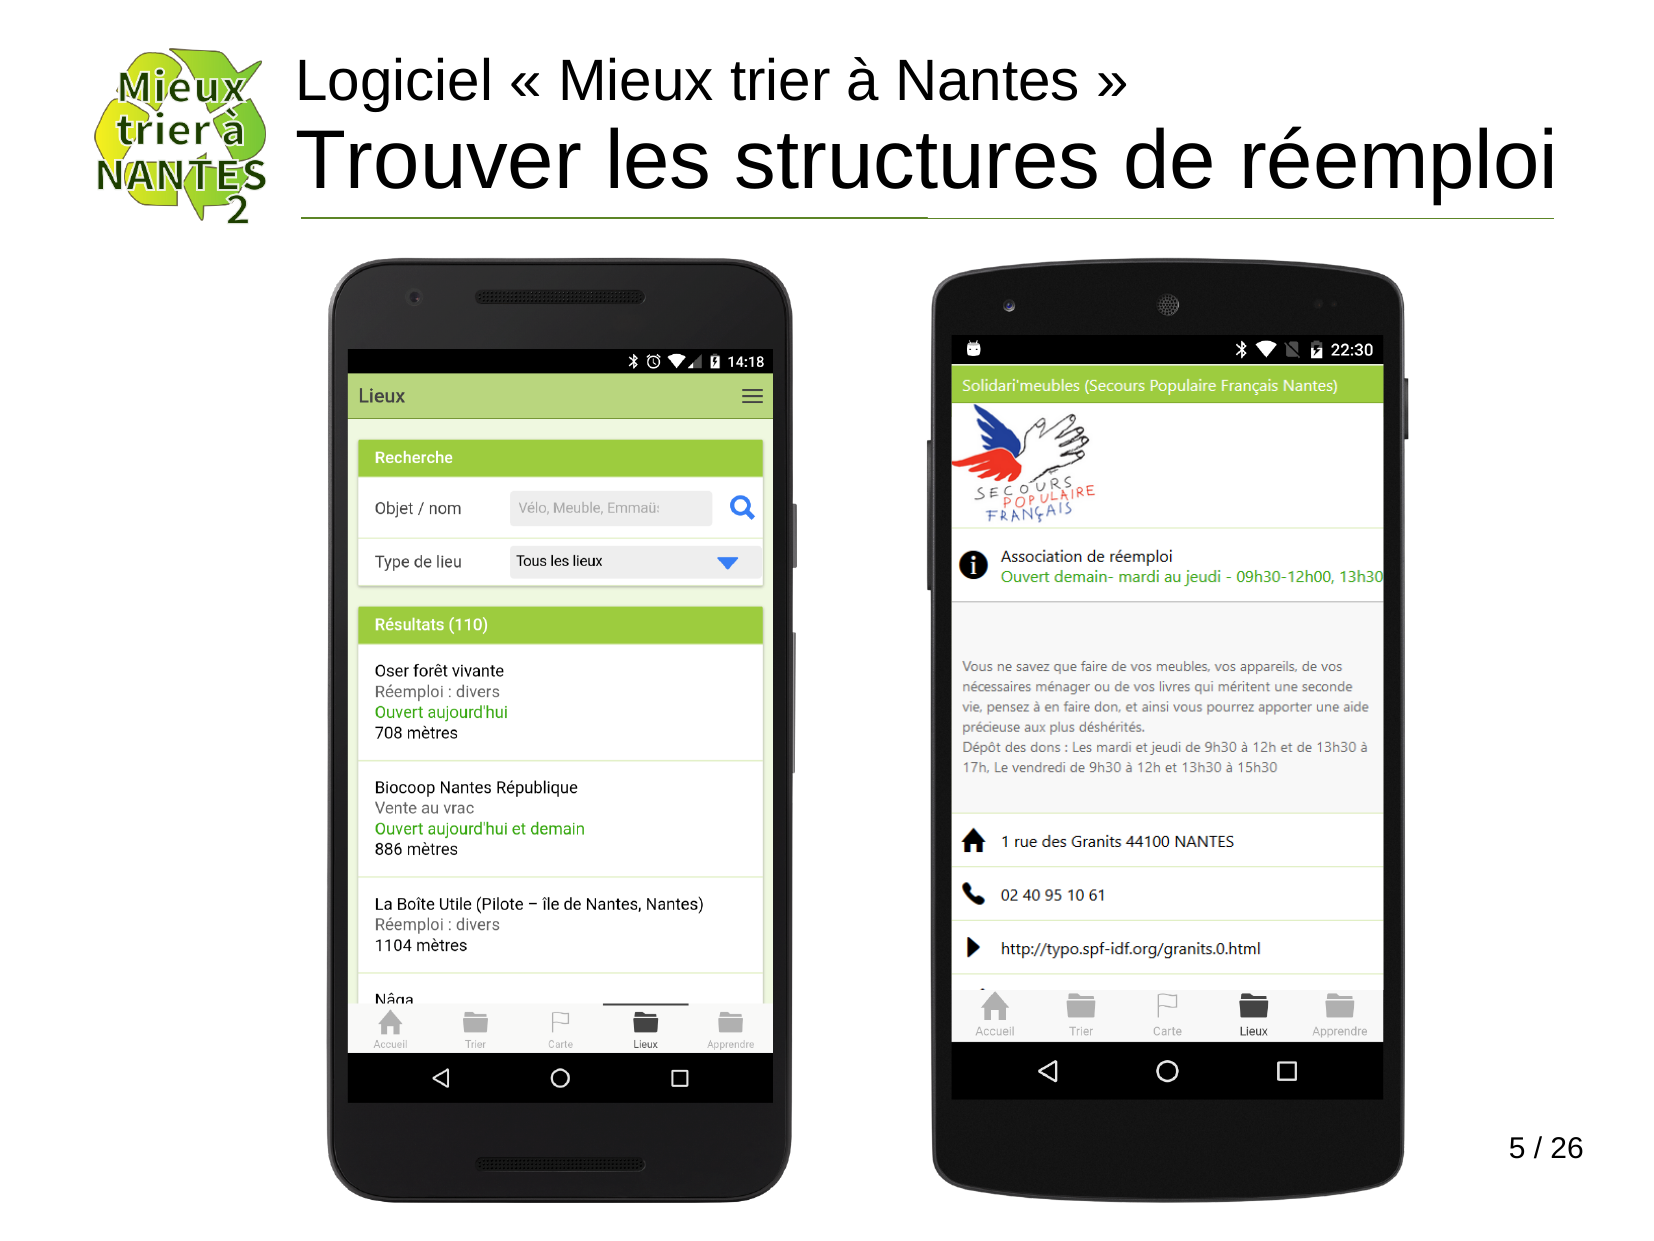

Logiciel « Mieux trier à Nantes »
Trouver les structures de réemploi
5 / 26